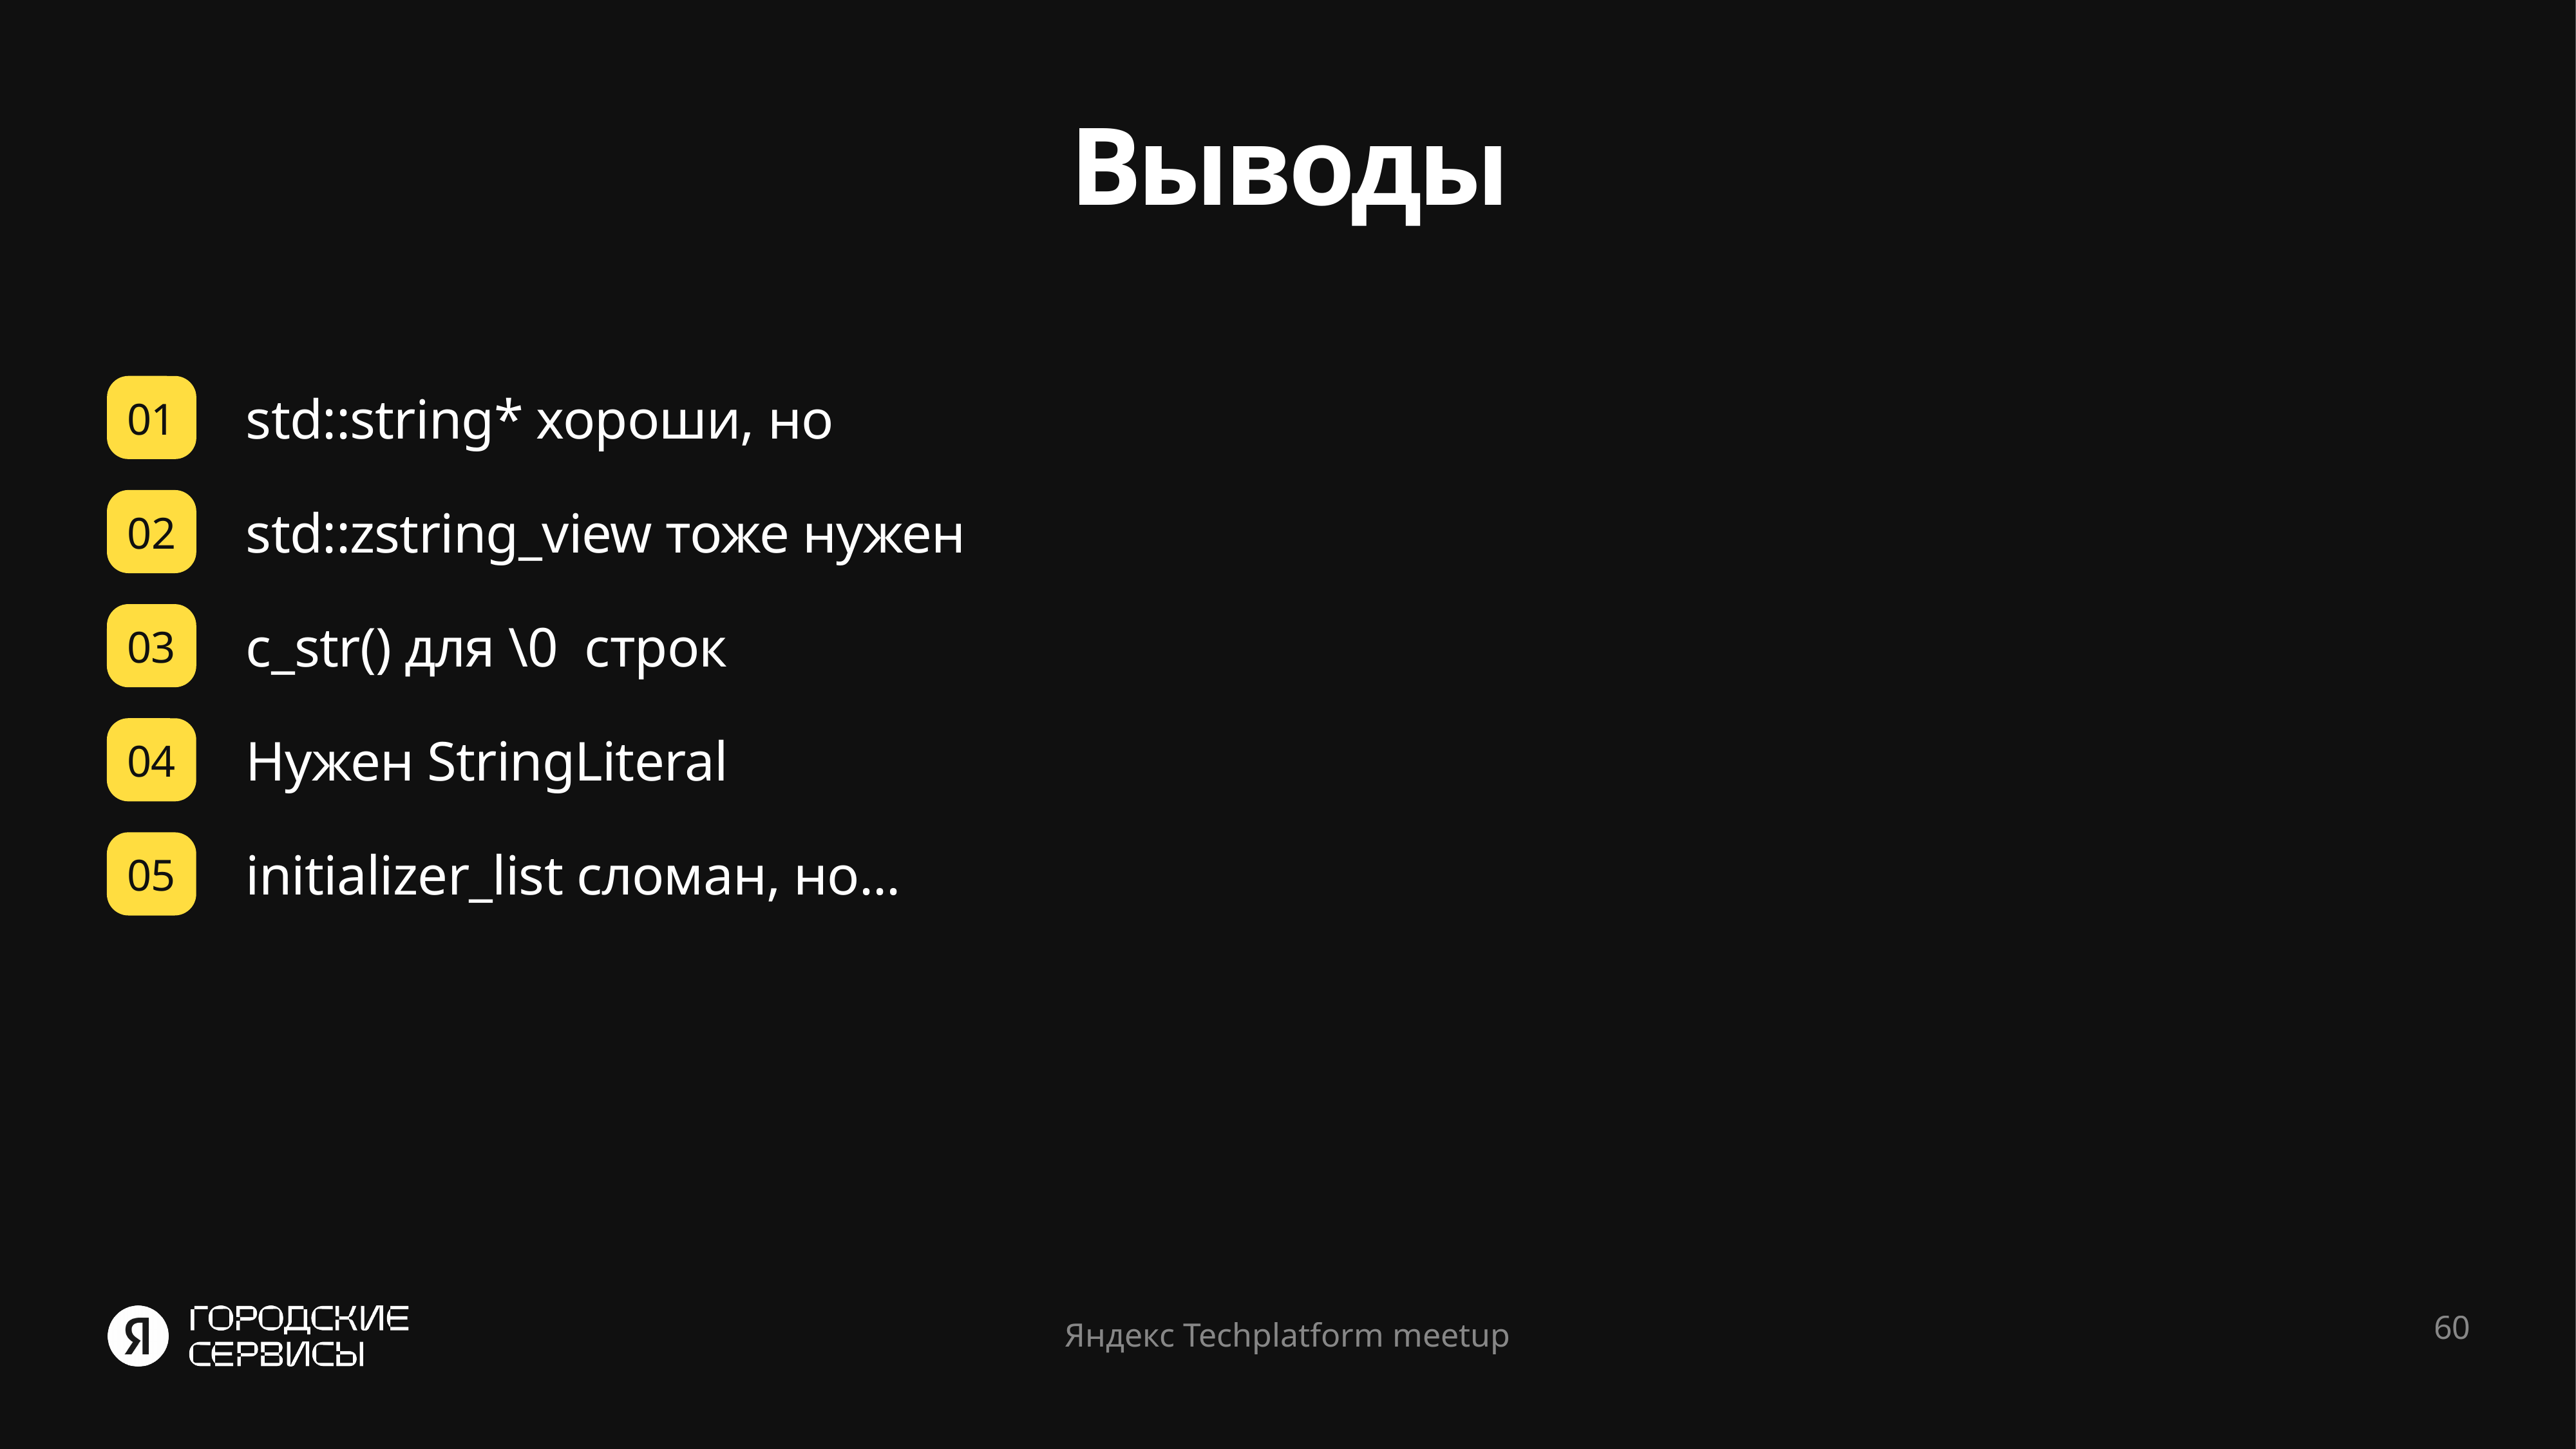

# Выводы
01
std::string* хороши, но
02
std::zstring_view тоже нужен
03
c_str() для \0 строк
04
Нужен StringLiteral
05
initializer_list сломан, но...
Яндекс Techplatform meetup